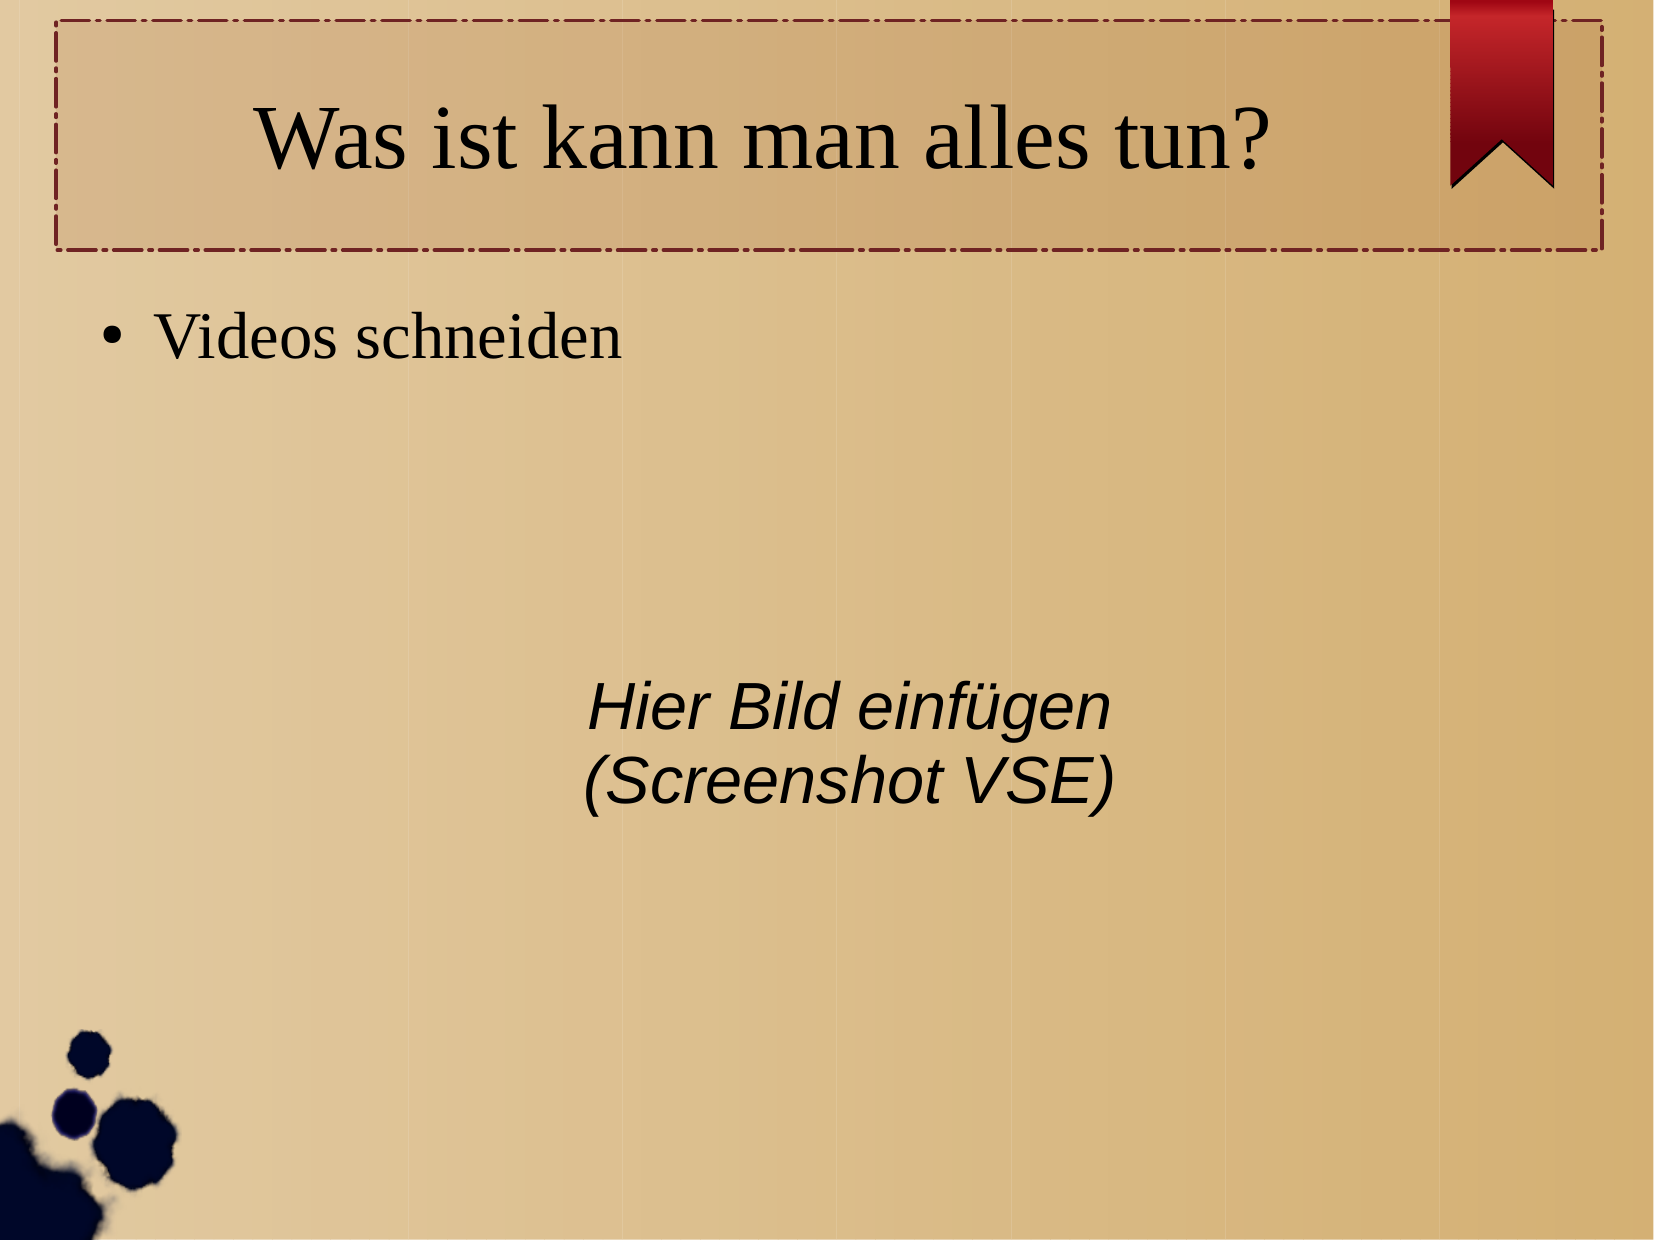

# Was ist kann man alles tun?
Videos schneiden
Hier Bild einfügen
(Screenshot VSE)